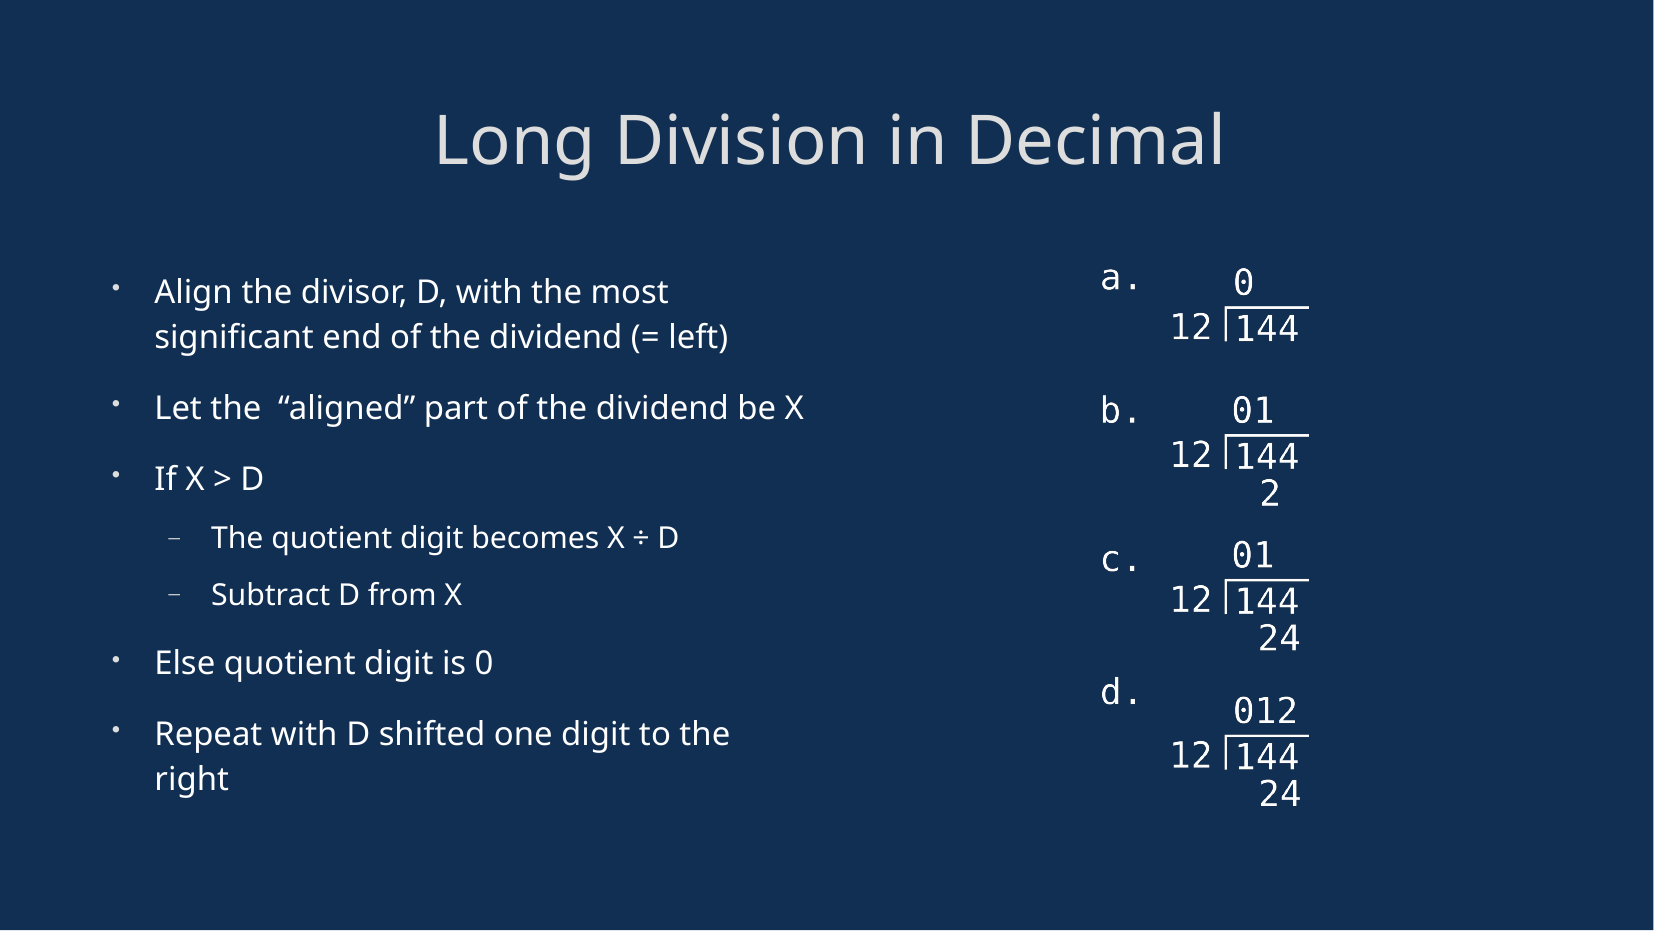

# Long Division in Decimal
Align the divisor, D, with the most significant end of the dividend (= left)
Let the “aligned” part of the dividend be X
If X > D
The quotient digit becomes X ÷ D
Subtract D from X
Else quotient digit is 0
Repeat with D shifted one digit to the right